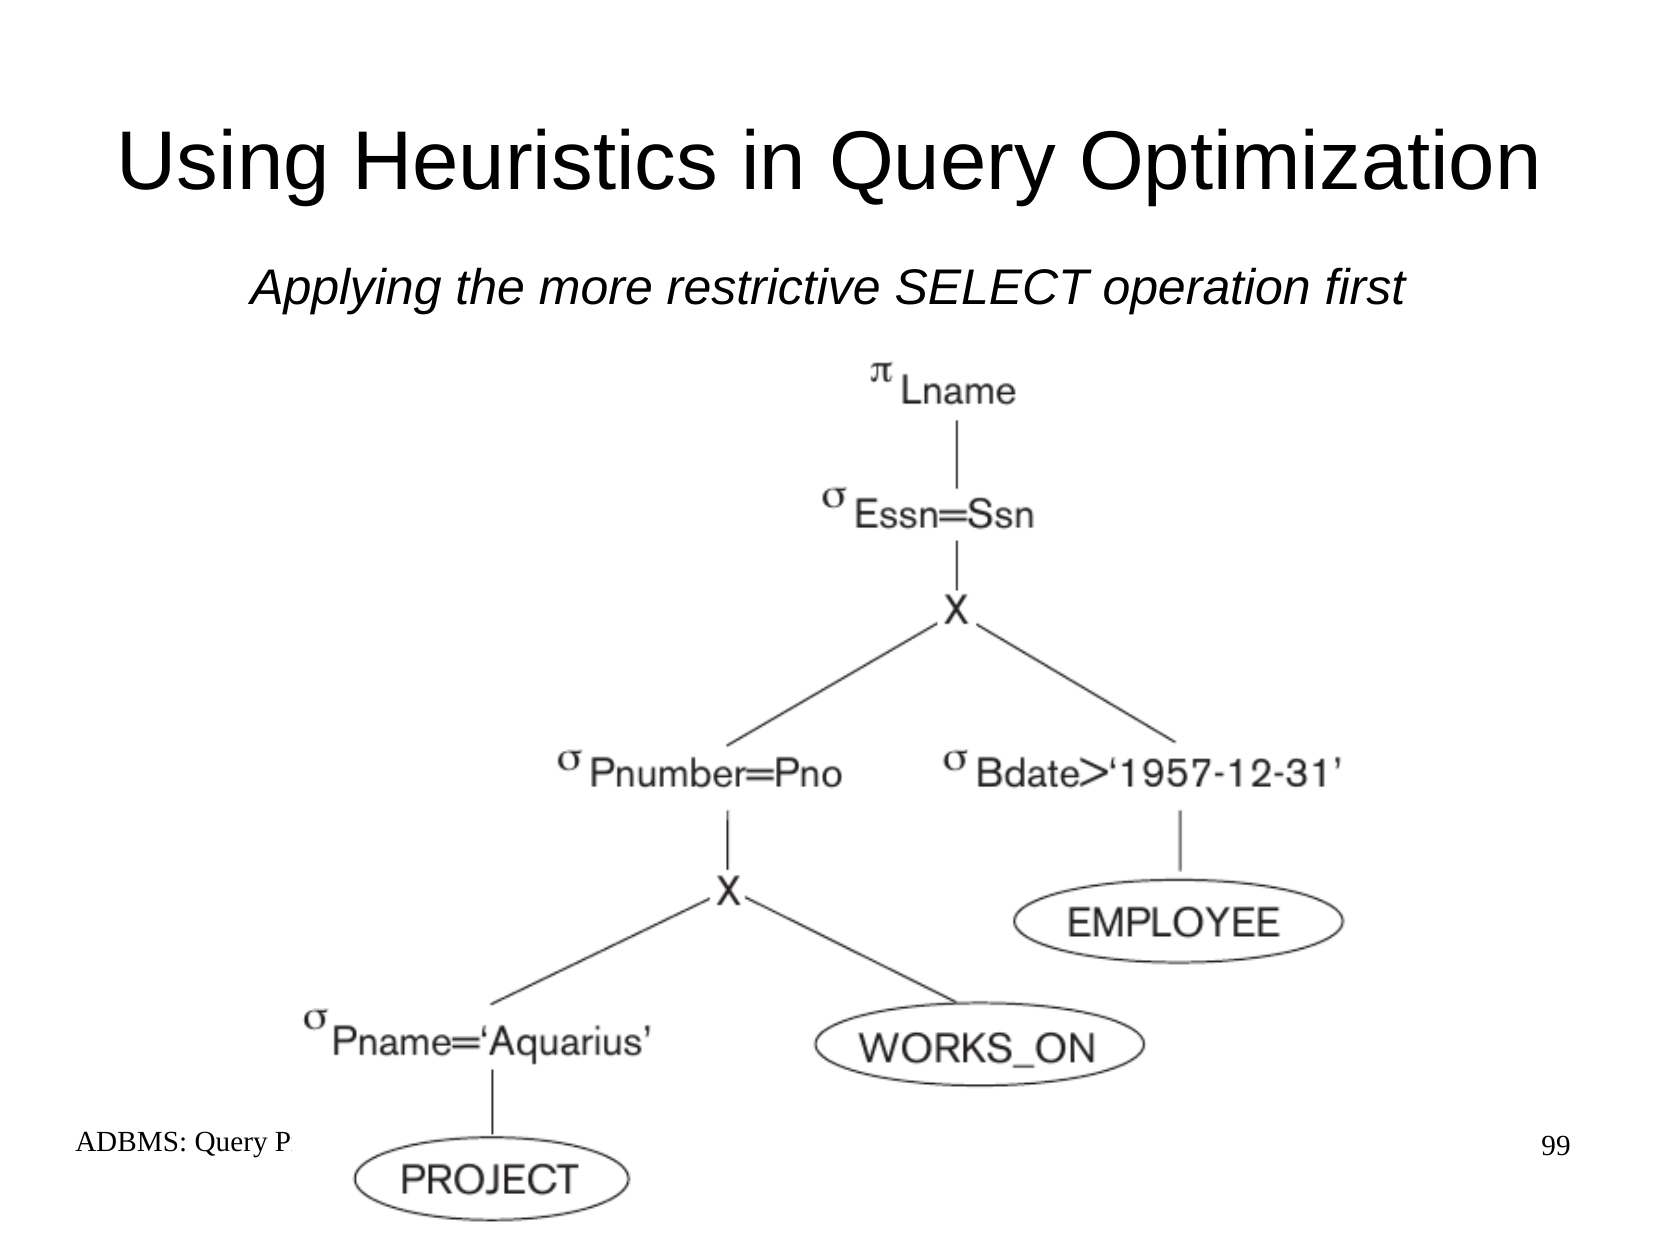

# Using Heuristics in Query Optimization
Applying the more restrictive SELECT operation first